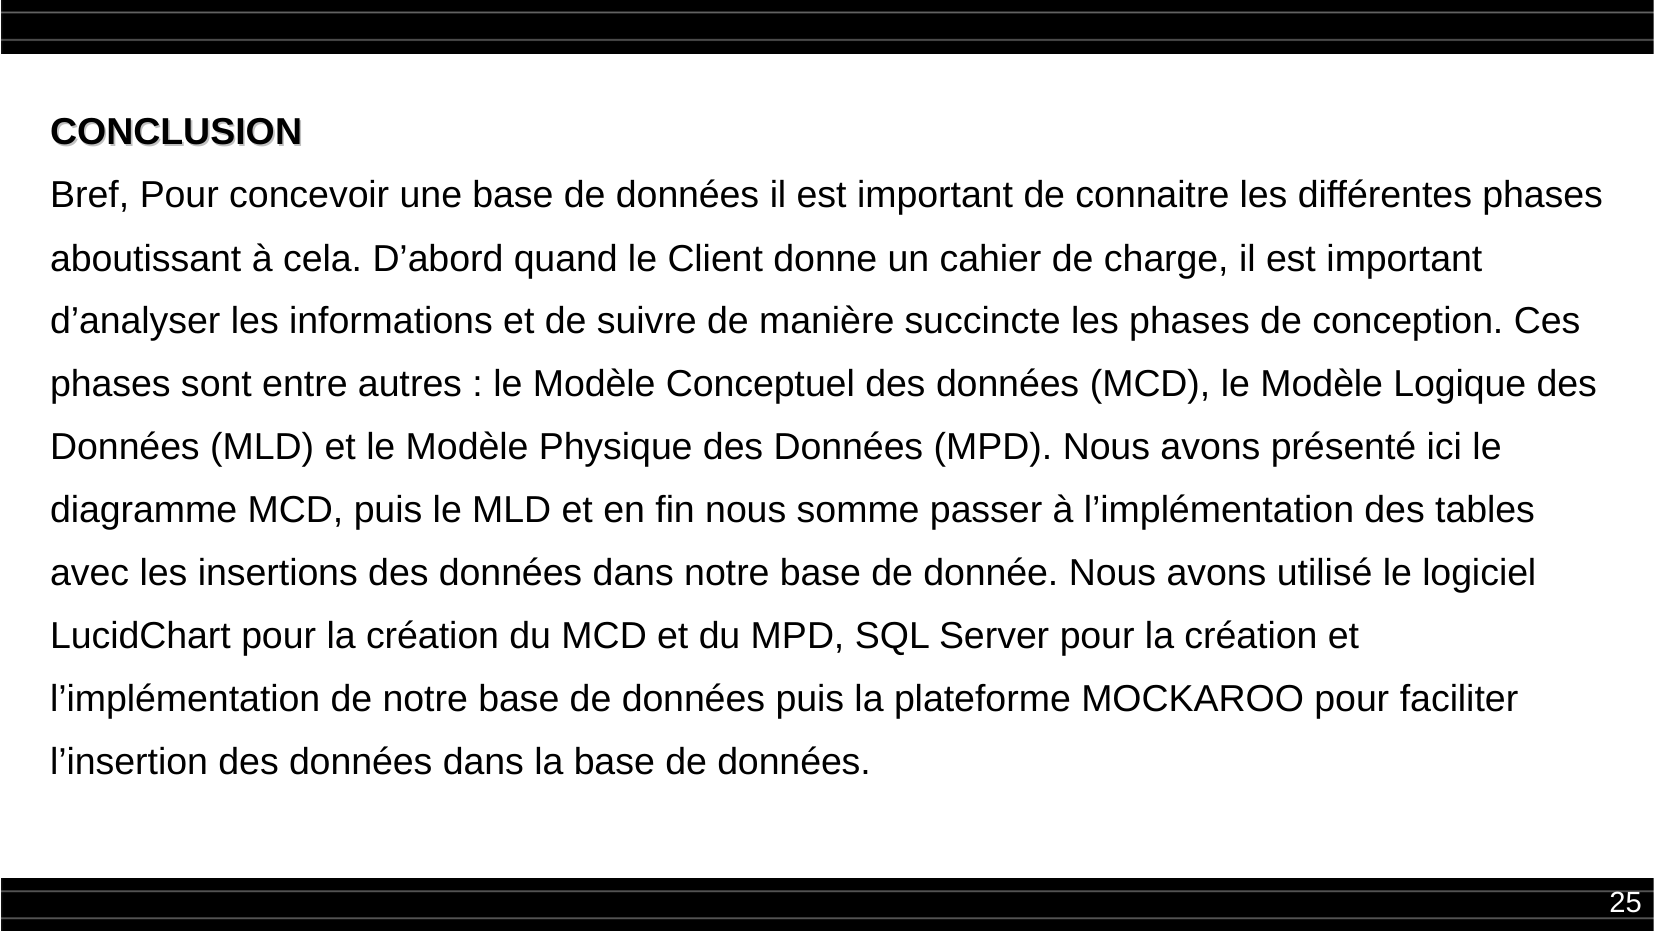

CONCLUSION
Bref, Pour concevoir une base de données il est important de connaitre les différentes phases aboutissant à cela. D’abord quand le Client donne un cahier de charge, il est important d’analyser les informations et de suivre de manière succincte les phases de conception. Ces phases sont entre autres : le Modèle Conceptuel des données (MCD), le Modèle Logique des Données (MLD) et le Modèle Physique des Données (MPD). Nous avons présenté ici le diagramme MCD, puis le MLD et en fin nous somme passer à l’implémentation des tables avec les insertions des données dans notre base de donnée. Nous avons utilisé le logiciel LucidChart pour la création du MCD et du MPD, SQL Server pour la création et l’implémentation de notre base de données puis la plateforme MOCKAROO pour faciliter l’insertion des données dans la base de données.